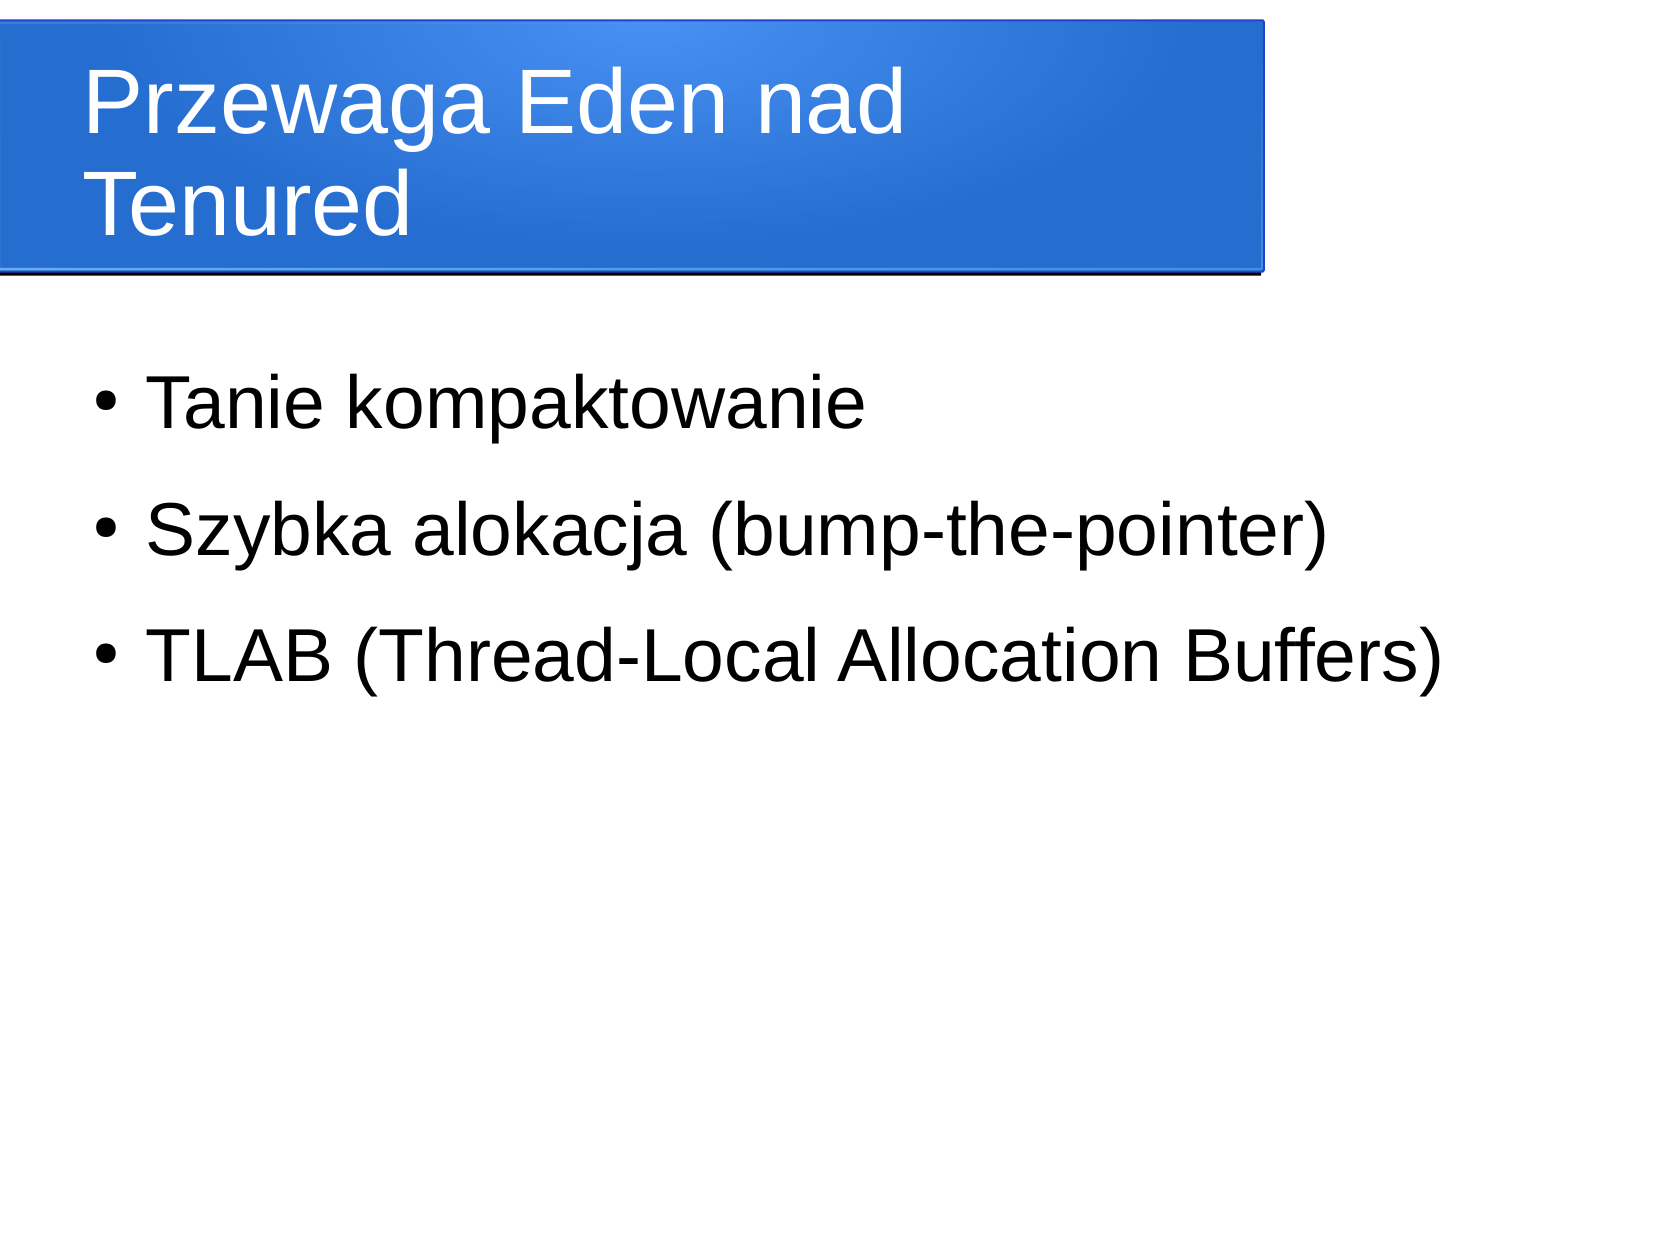

# Przewaga Eden nad Tenured
Tanie kompaktowanie
Szybka alokacja (bump-the-pointer)
TLAB (Thread-Local Allocation Buffers)